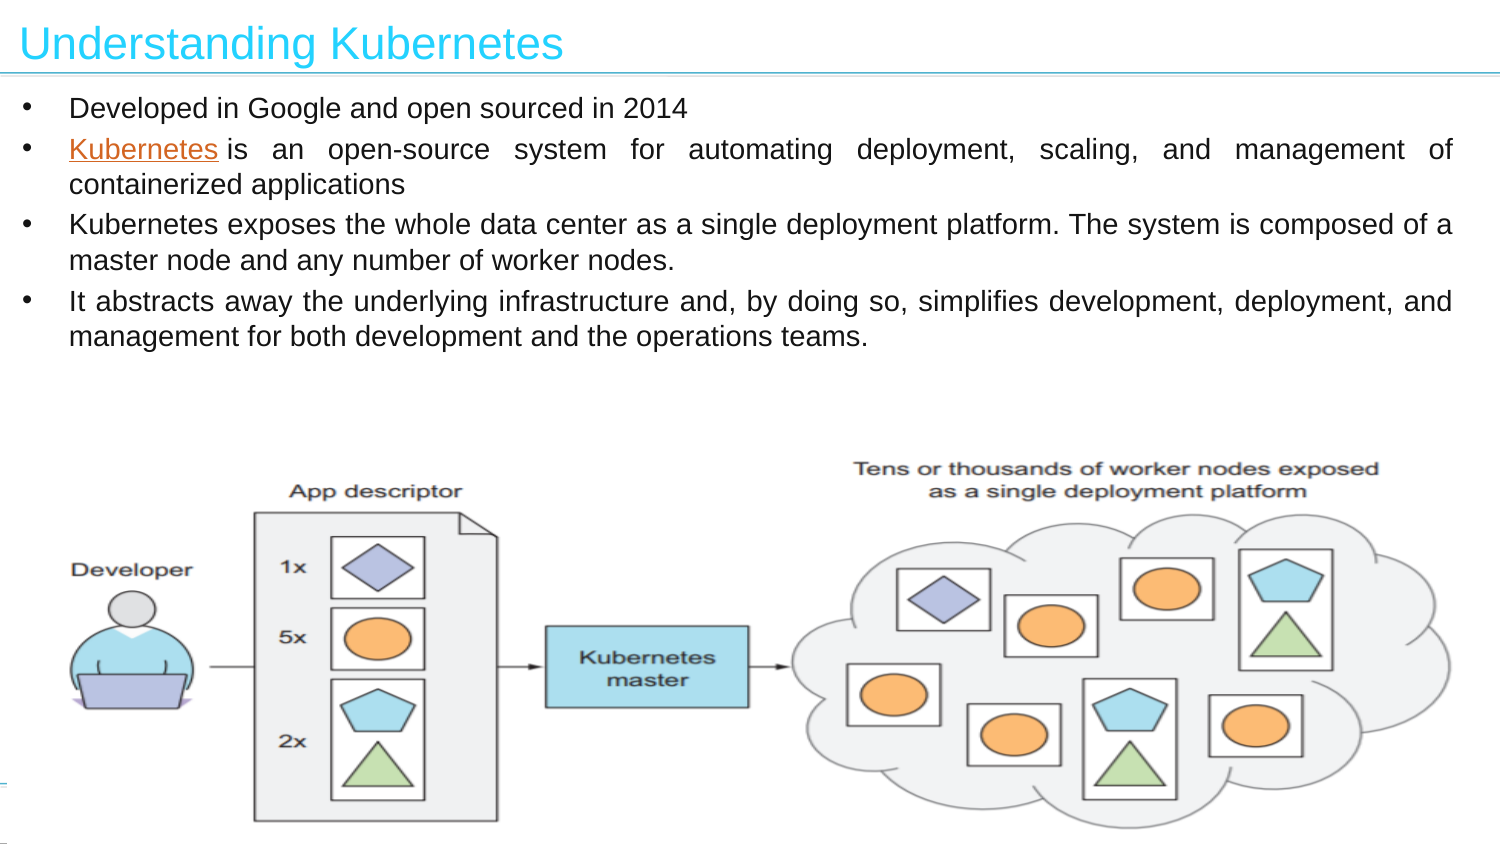

Understanding Kubernetes
# Developed in Google and open sourced in 2014
Kubernetes is an open-source system for automating deployment, scaling, and management of containerized applications
Kubernetes exposes the whole data center as a single deployment platform. The system is composed of a master node and any number of worker nodes.
It abstracts away the underlying infrastructure and, by doing so, simplifies development, deployment, and management for both development and the operations teams.